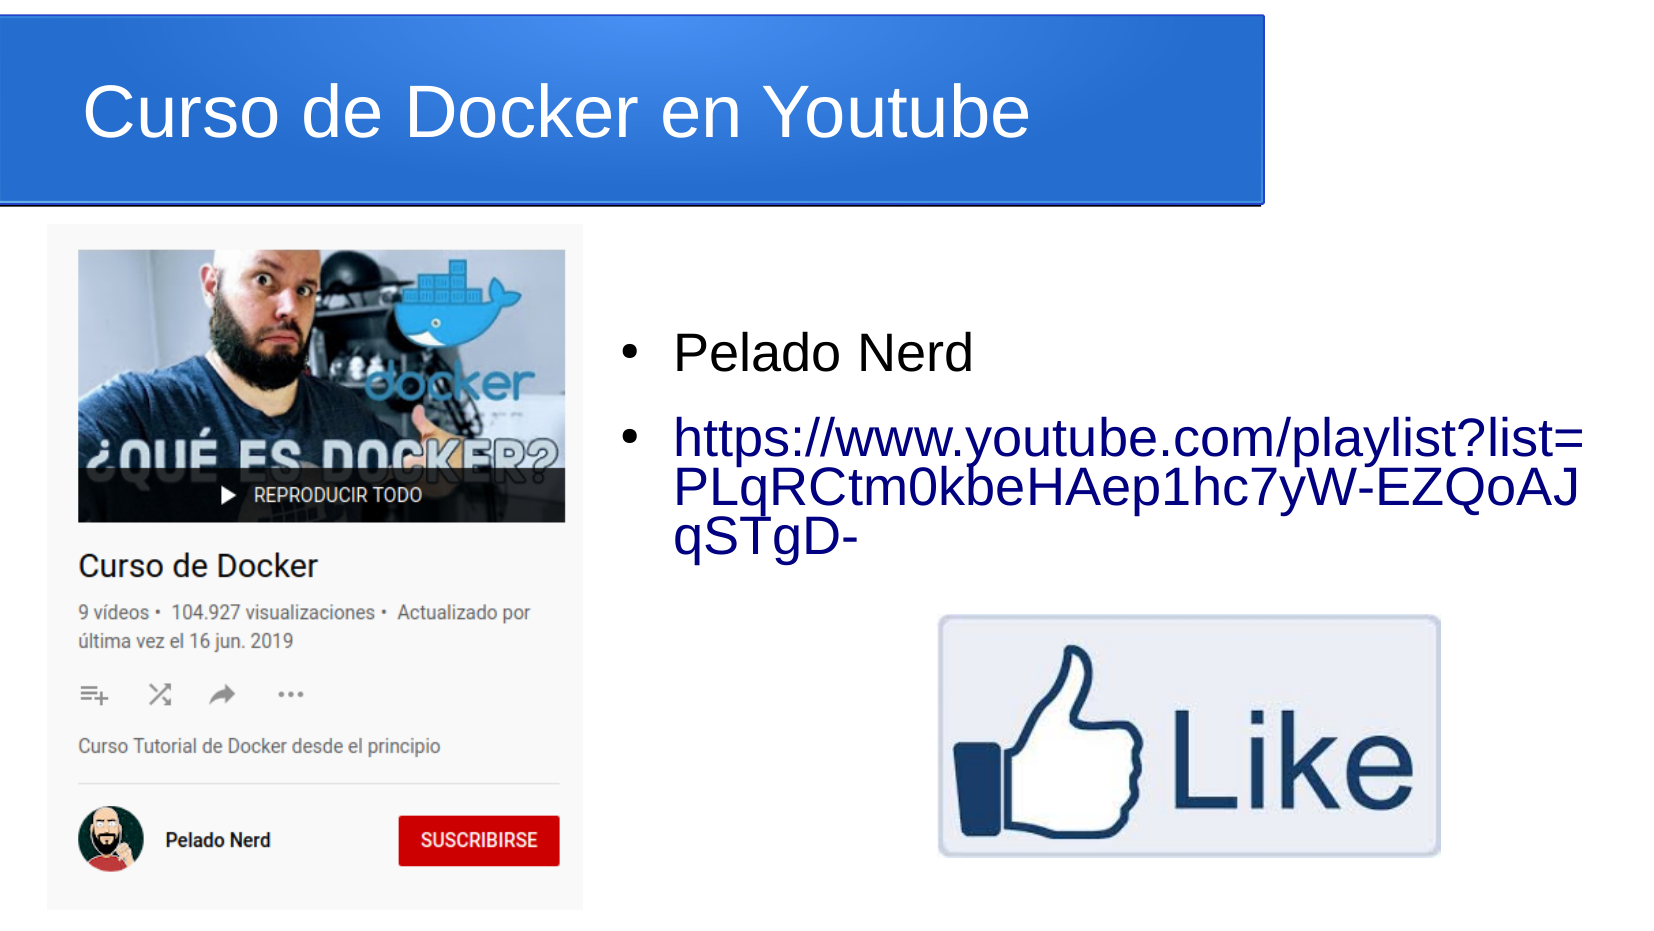

# Curso de Docker en Youtube
Pelado Nerd
https://www.youtube.com/playlist?list=PLqRCtm0kbeHAep1hc7yW-EZQoAJqSTgD-